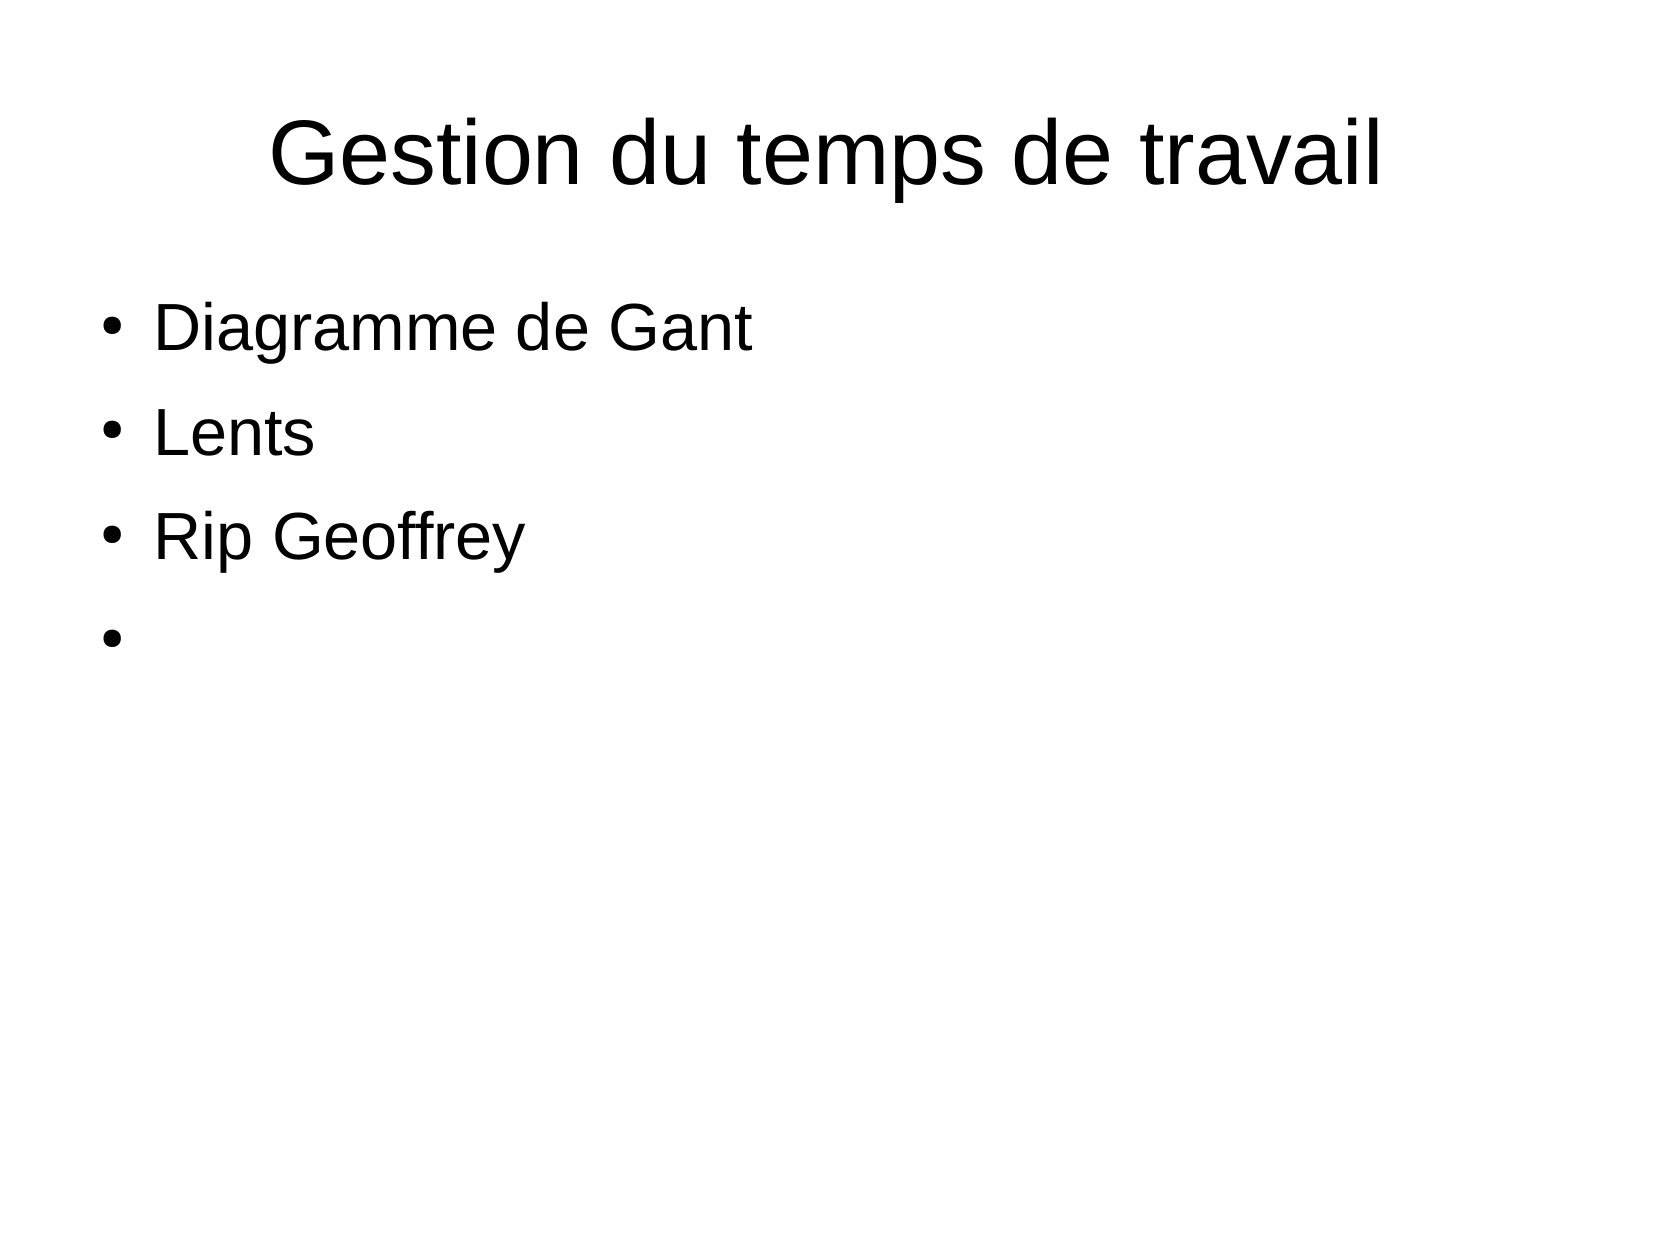

# Gestion du temps de travail
Diagramme de Gant
Lents
Rip Geoffrey